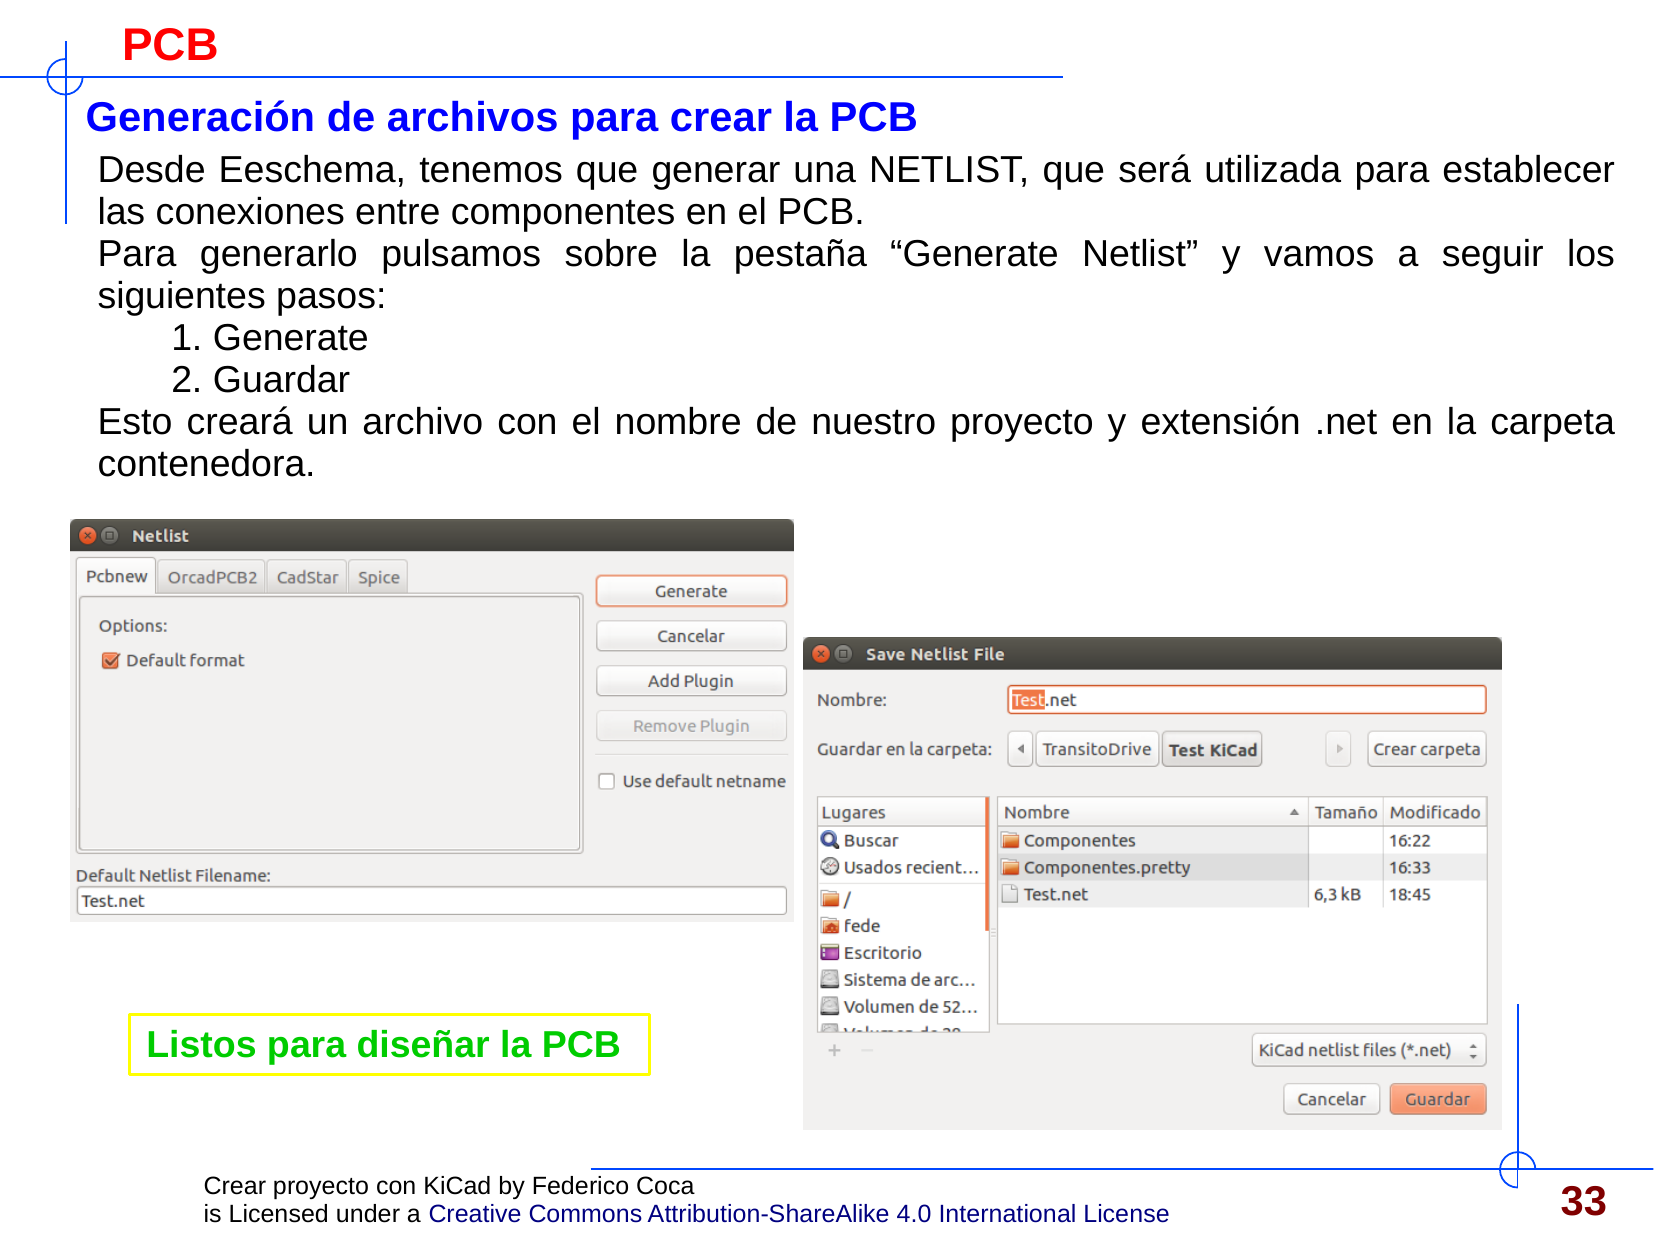

PCB
Generación de archivos para crear la PCB
Desde Eeschema, tenemos que generar una NETLIST, que será utilizada para establecer las conexiones entre componentes en el PCB.
Para generarlo pulsamos sobre la pestaña “Generate Netlist” y vamos a seguir los siguientes pasos:
	1. Generate
	2. Guardar
Esto creará un archivo con el nombre de nuestro proyecto y extensión .net en la carpeta contenedora.
Listos para diseñar la PCB
Crear proyecto con KiCad by Federico Coca
is Licensed under a Creative Commons Attribution-ShareAlike 4.0 International License